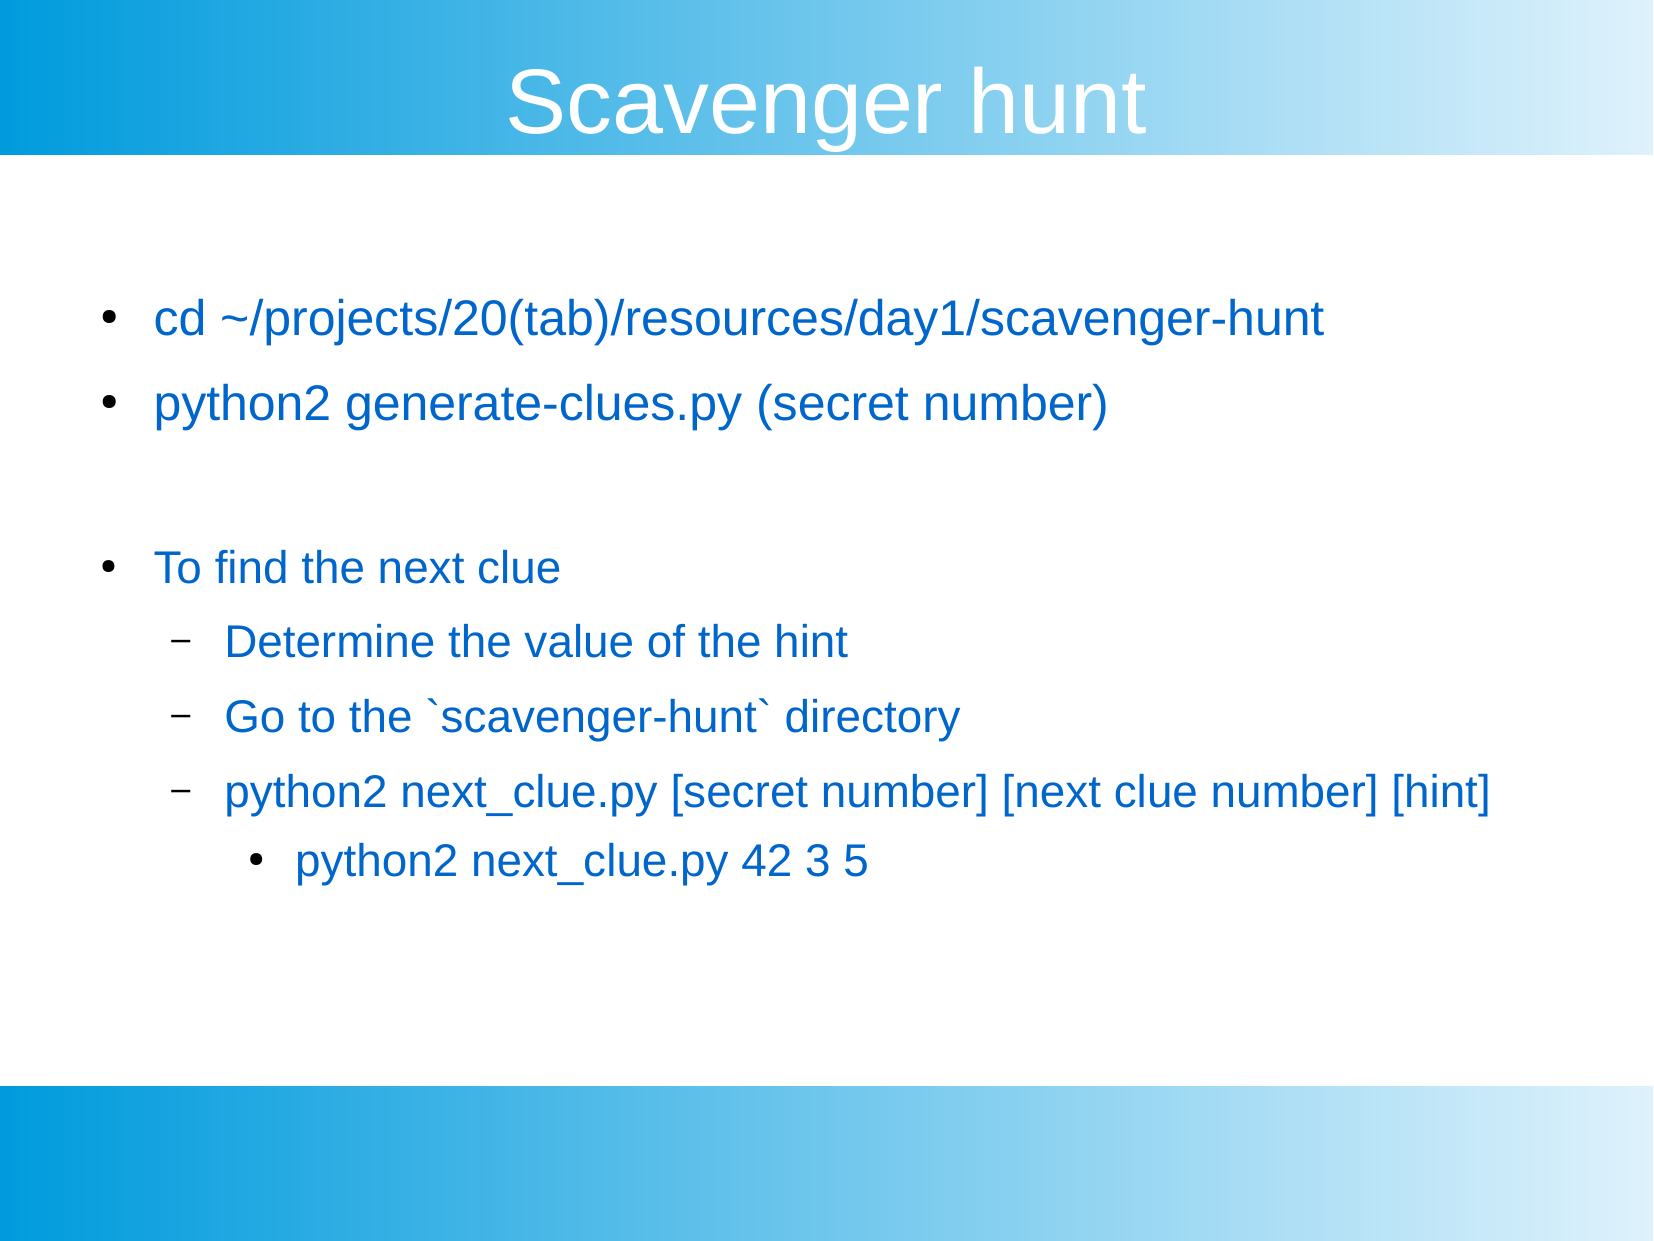

# Scavenger hunt
cd ~/projects/20(tab)/resources/day1/scavenger-hunt
python2 generate-clues.py (secret number)
To find the next clue
Determine the value of the hint
Go to the `scavenger-hunt` directory
python2 next_clue.py [secret number] [next clue number] [hint]
python2 next_clue.py 42 3 5